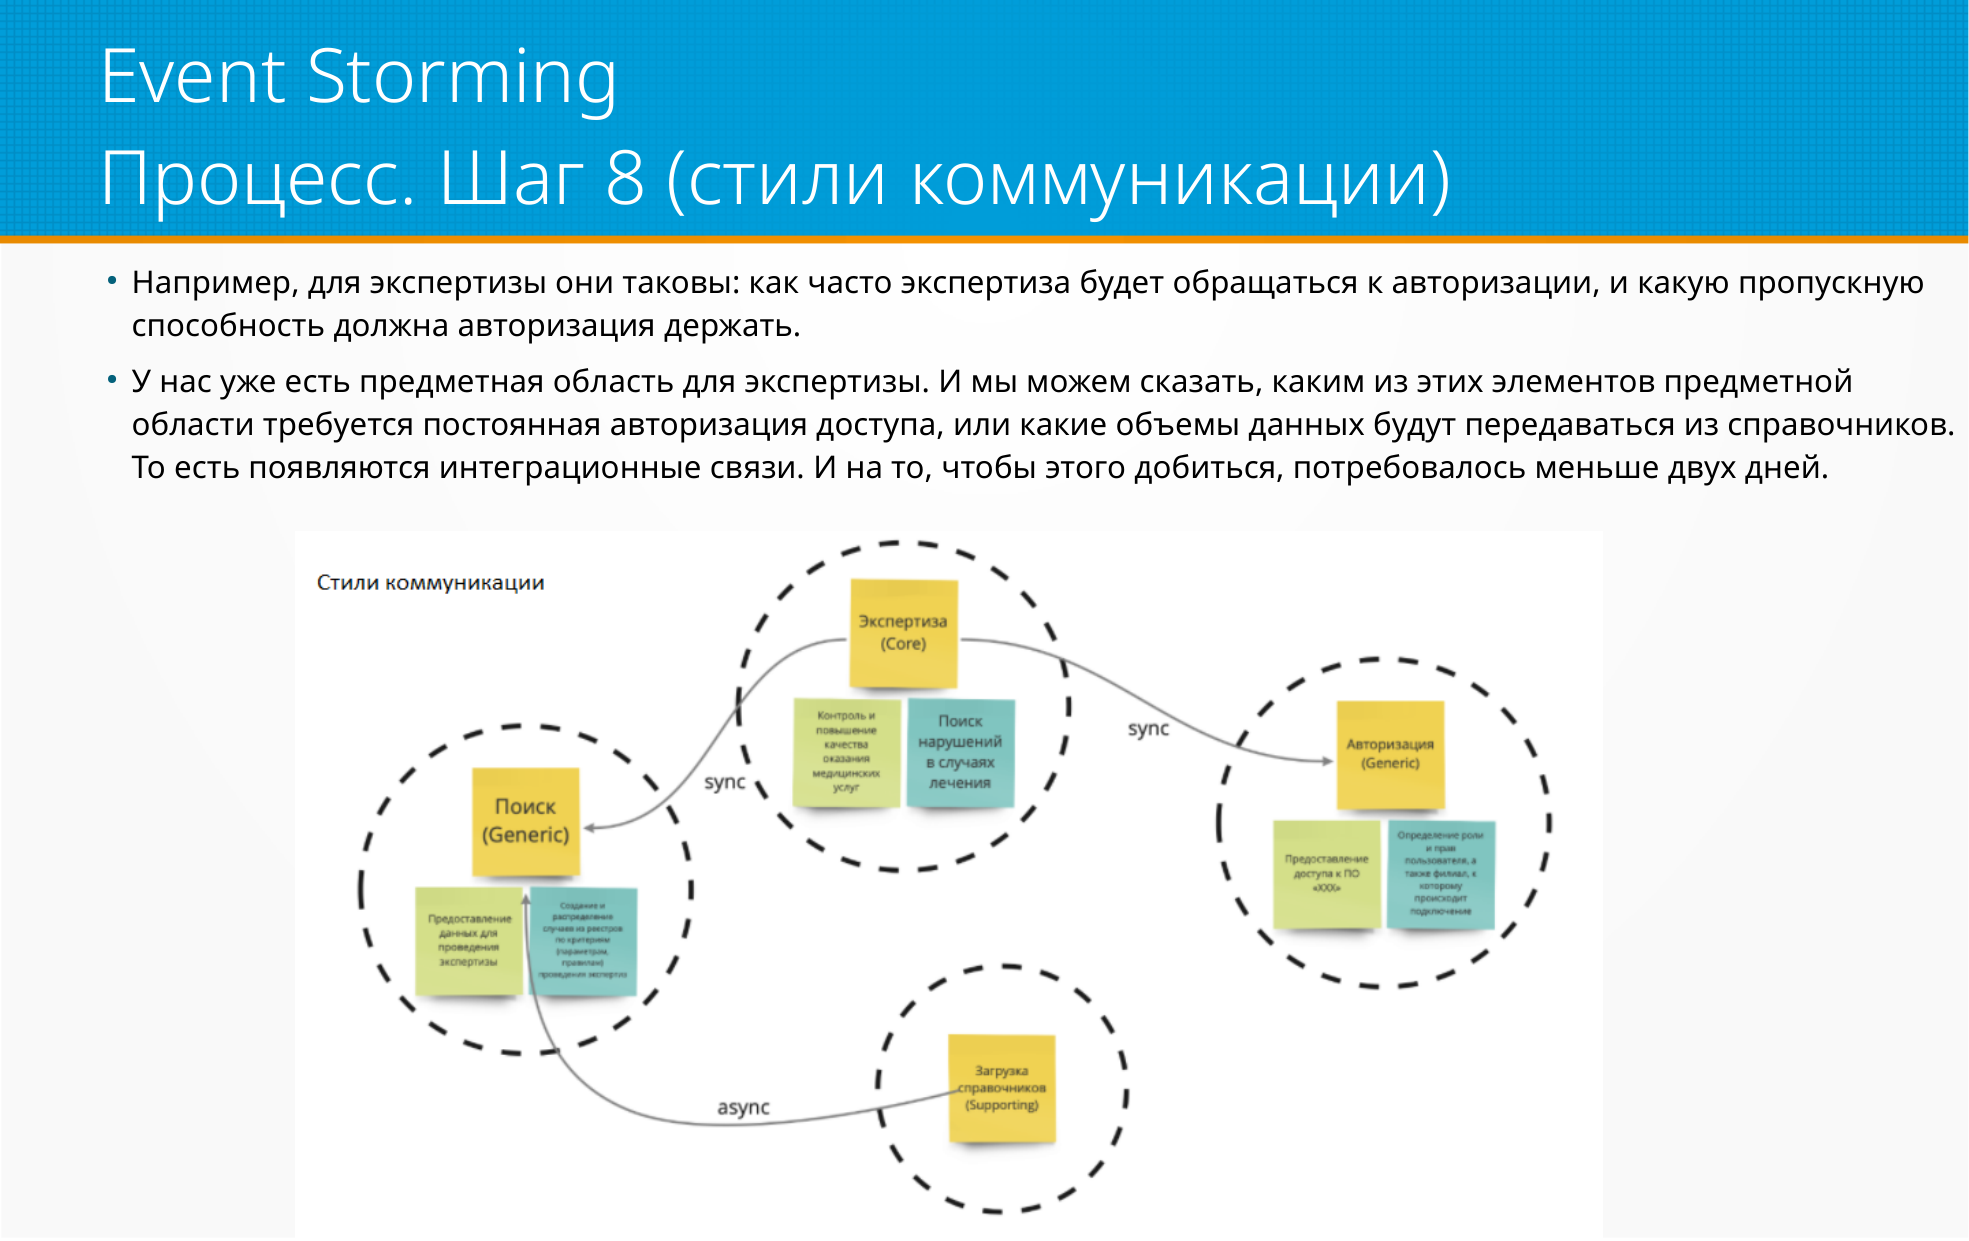

# Event Storming Процесс. Шаг 8 (стили коммуникации)
Например, для экспертизы они таковы: как часто экспертиза будет обращаться к авторизации, и какую пропускную способность должна авторизация держать.
У нас уже есть предметная область для экспертизы. И мы можем сказать, каким из этих элементов предметной области требуется постоянная авторизация доступа, или какие объемы данных будут передаваться из справочников. То есть появляются интеграционные связи. И на то, чтобы этого добиться, потребовалось меньше двух дней.